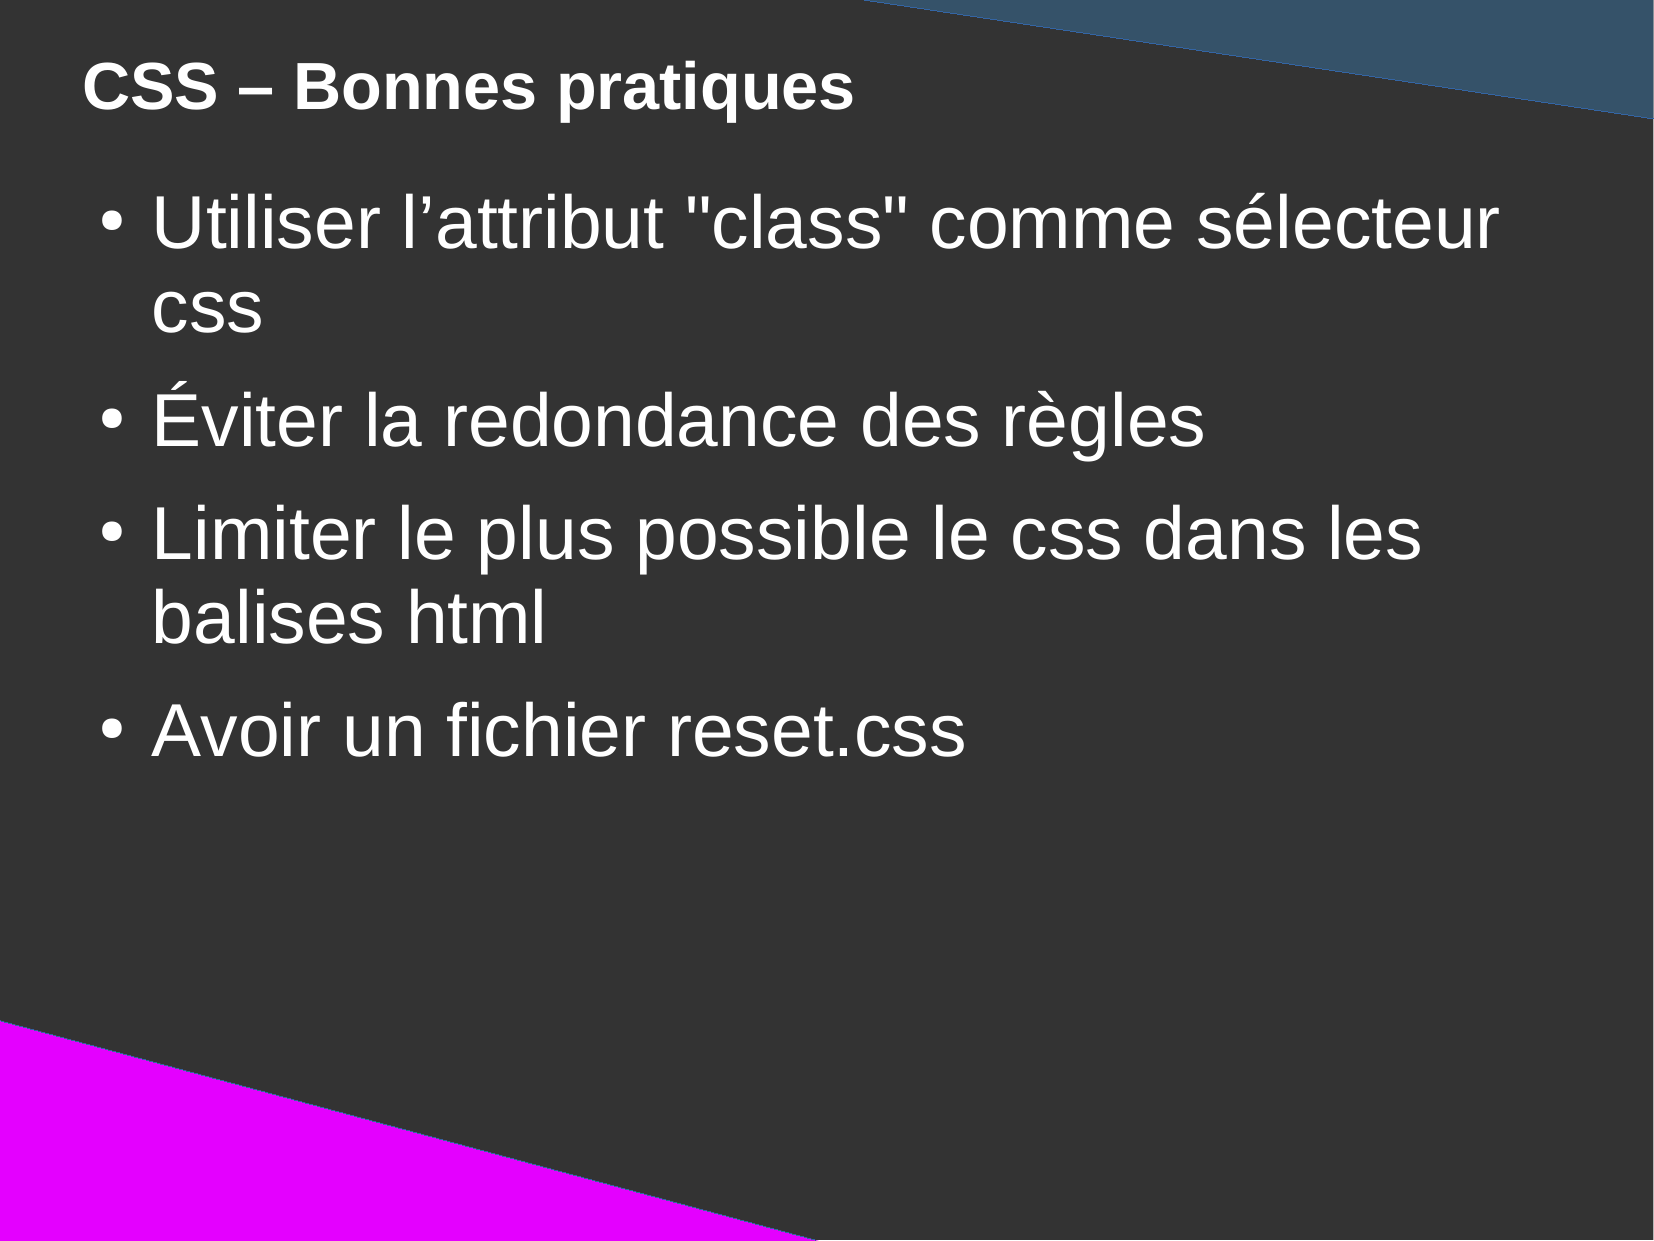

# CSS – Bonnes pratiques
Utiliser l’attribut "class" comme sélecteur css
Éviter la redondance des règles
Limiter le plus possible le css dans les balises html
Avoir un fichier reset.css